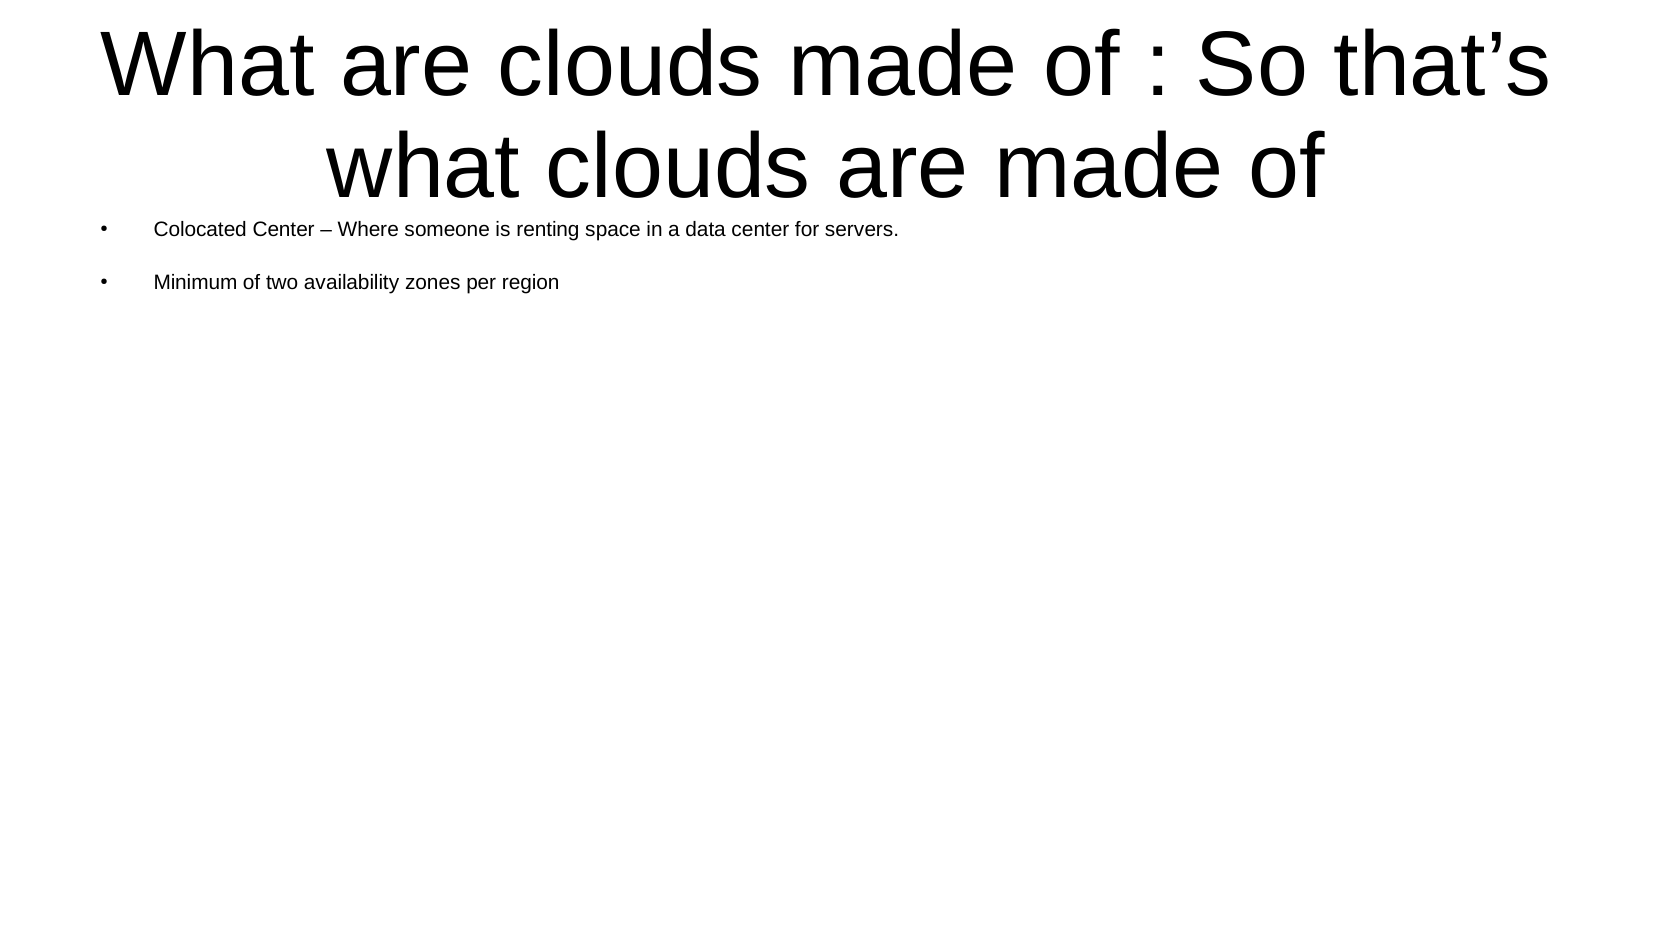

# What are clouds made of : So that’s what clouds are made of
Colocated Center – Where someone is renting space in a data center for servers.
Minimum of two availability zones per region